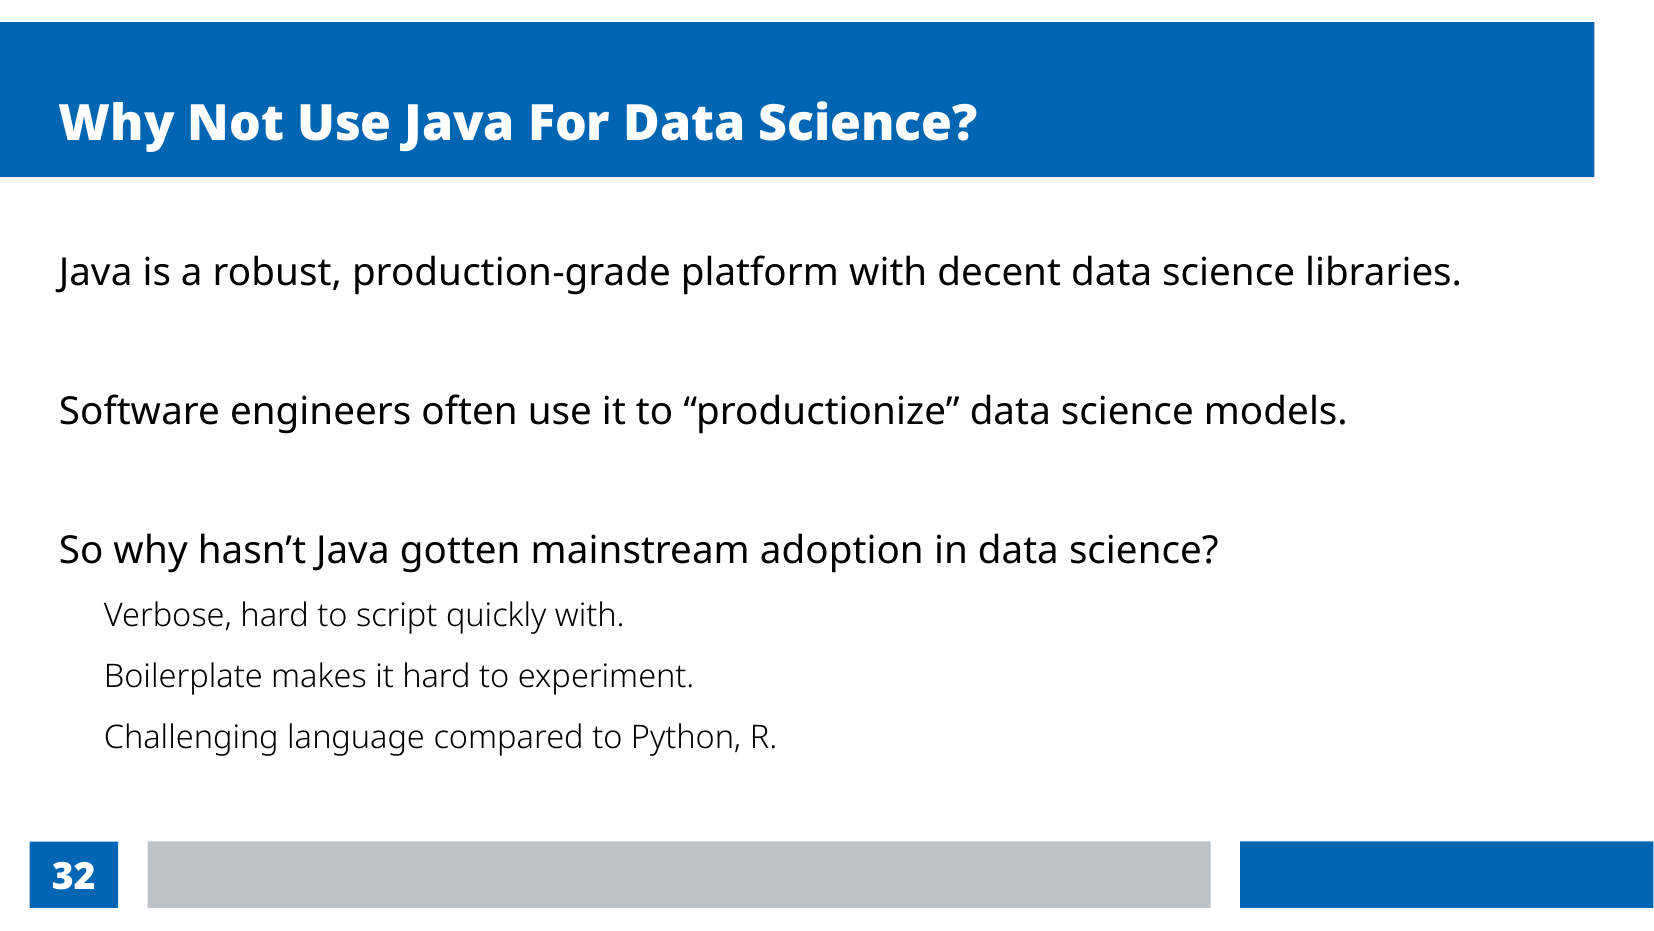

# Why Not Use Java For Data Science?
Java is a robust, production-grade platform with decent data science libraries.
Software engineers often use it to “productionize” data science models.
So why hasn’t Java gotten mainstream adoption in data science?
Verbose, hard to script quickly with.
Boilerplate makes it hard to experiment.
Challenging language compared to Python, R.
32